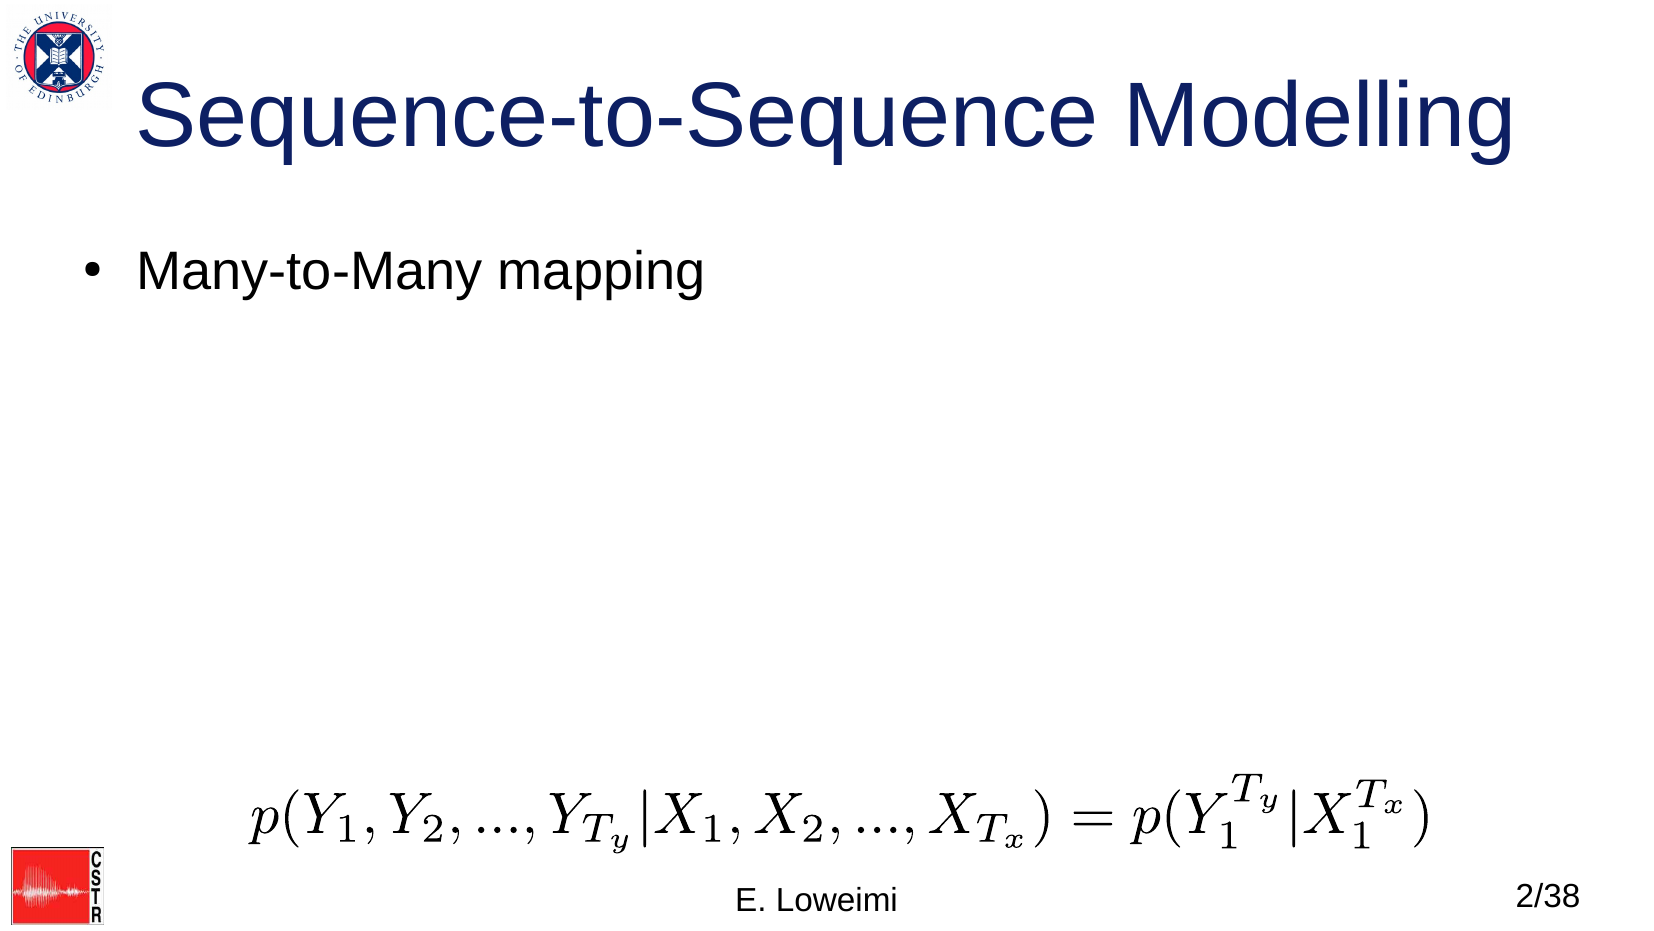

# Sequence-to-Sequence Modelling
Many-to-Many mapping
 2/38
E. Loweimi